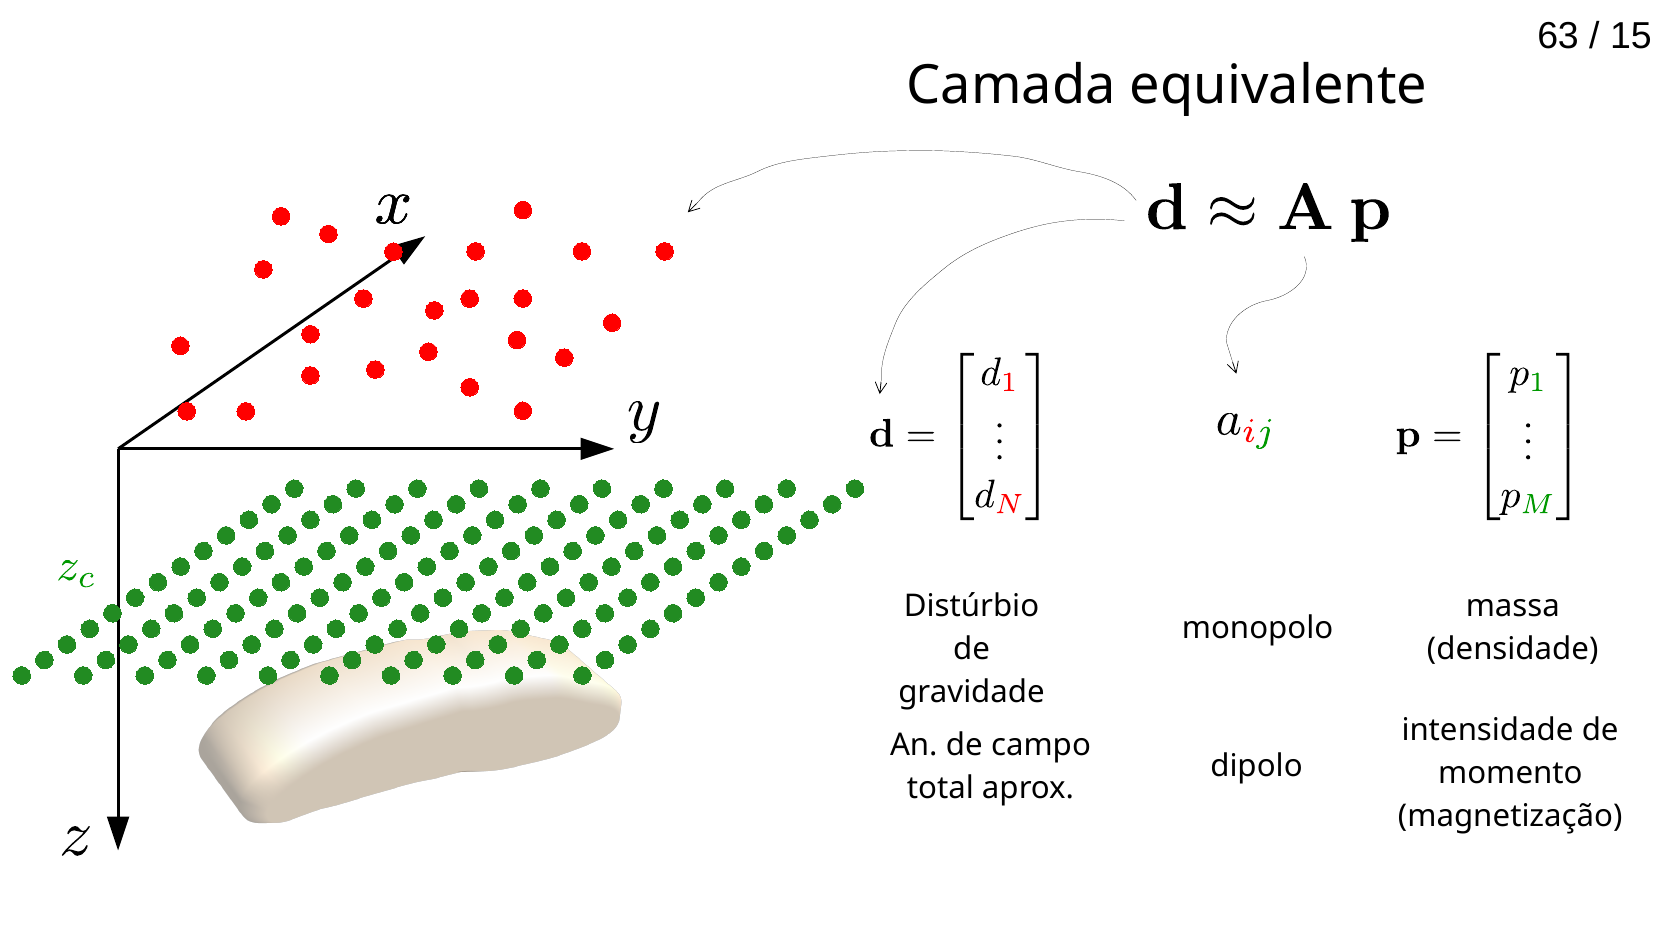

Camada equivalente
Distúrbio de gravidade
massa
(densidade)
monopolo
intensidade de momento
(magnetização)
An. de campo total aprox.
dipolo